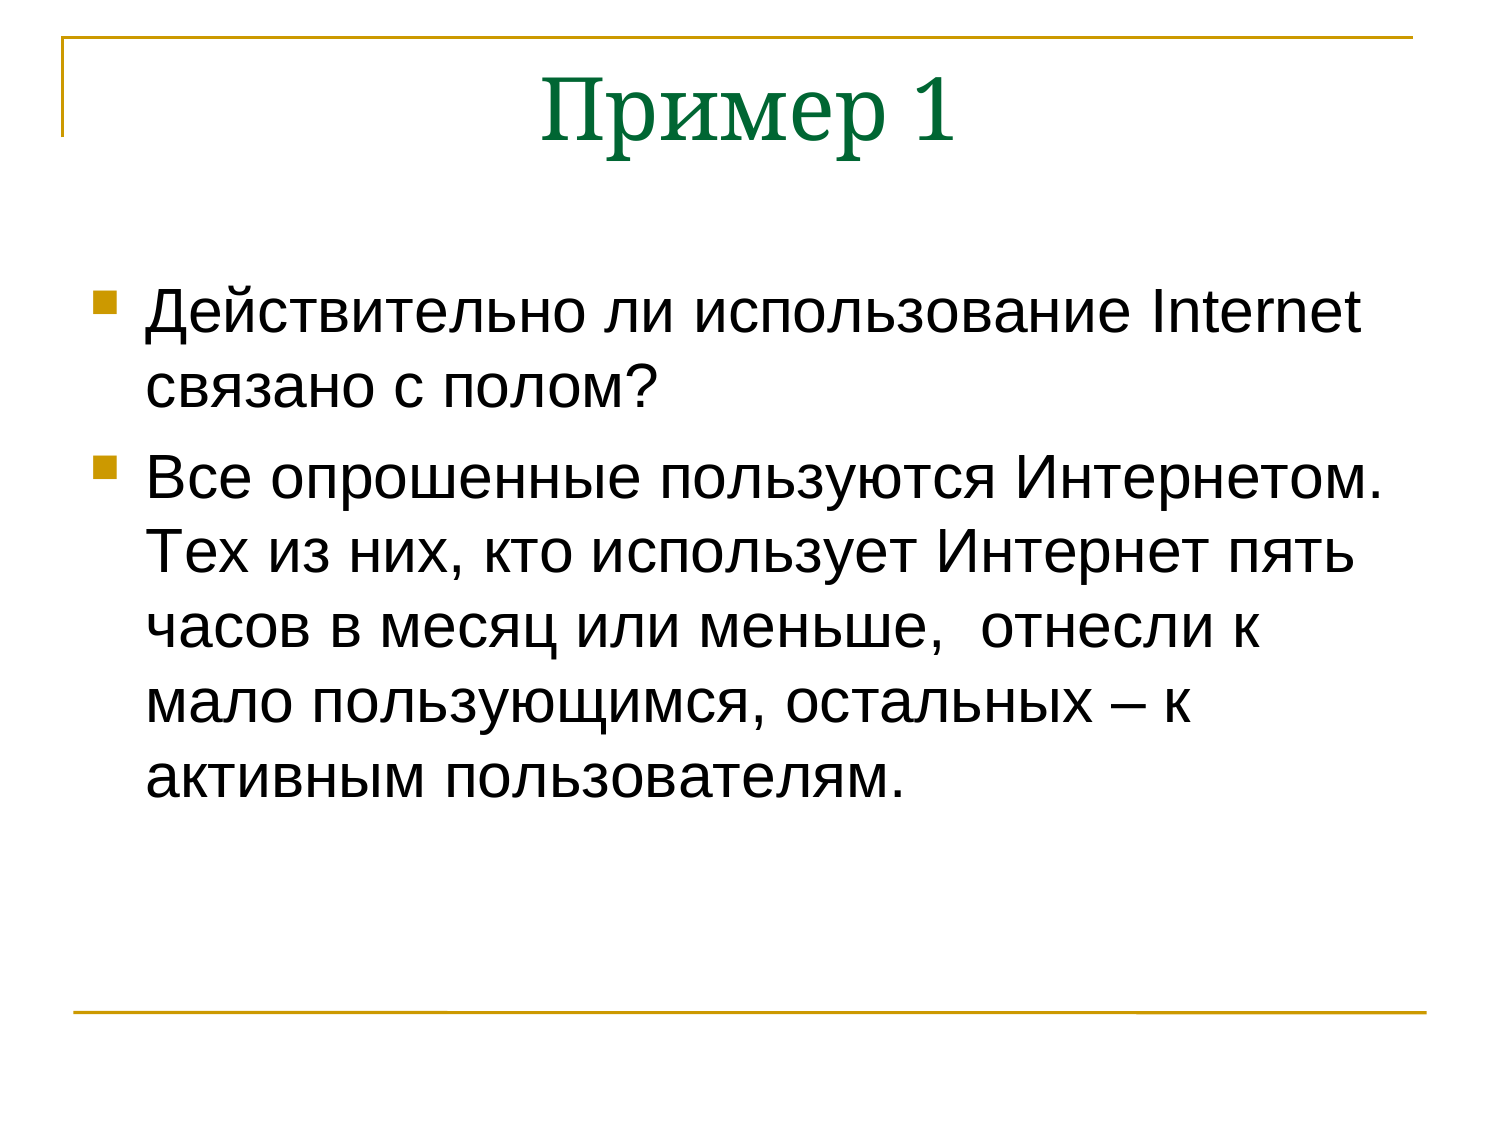

# Пример 1
Действительно ли использование Internet связано с полом?
Все опрошенные пользуются Интернетом. Тех из них, кто использует Интернет пять часов в месяц или меньше, отнесли к мало пользующимся, остальных – к активным пользователям.